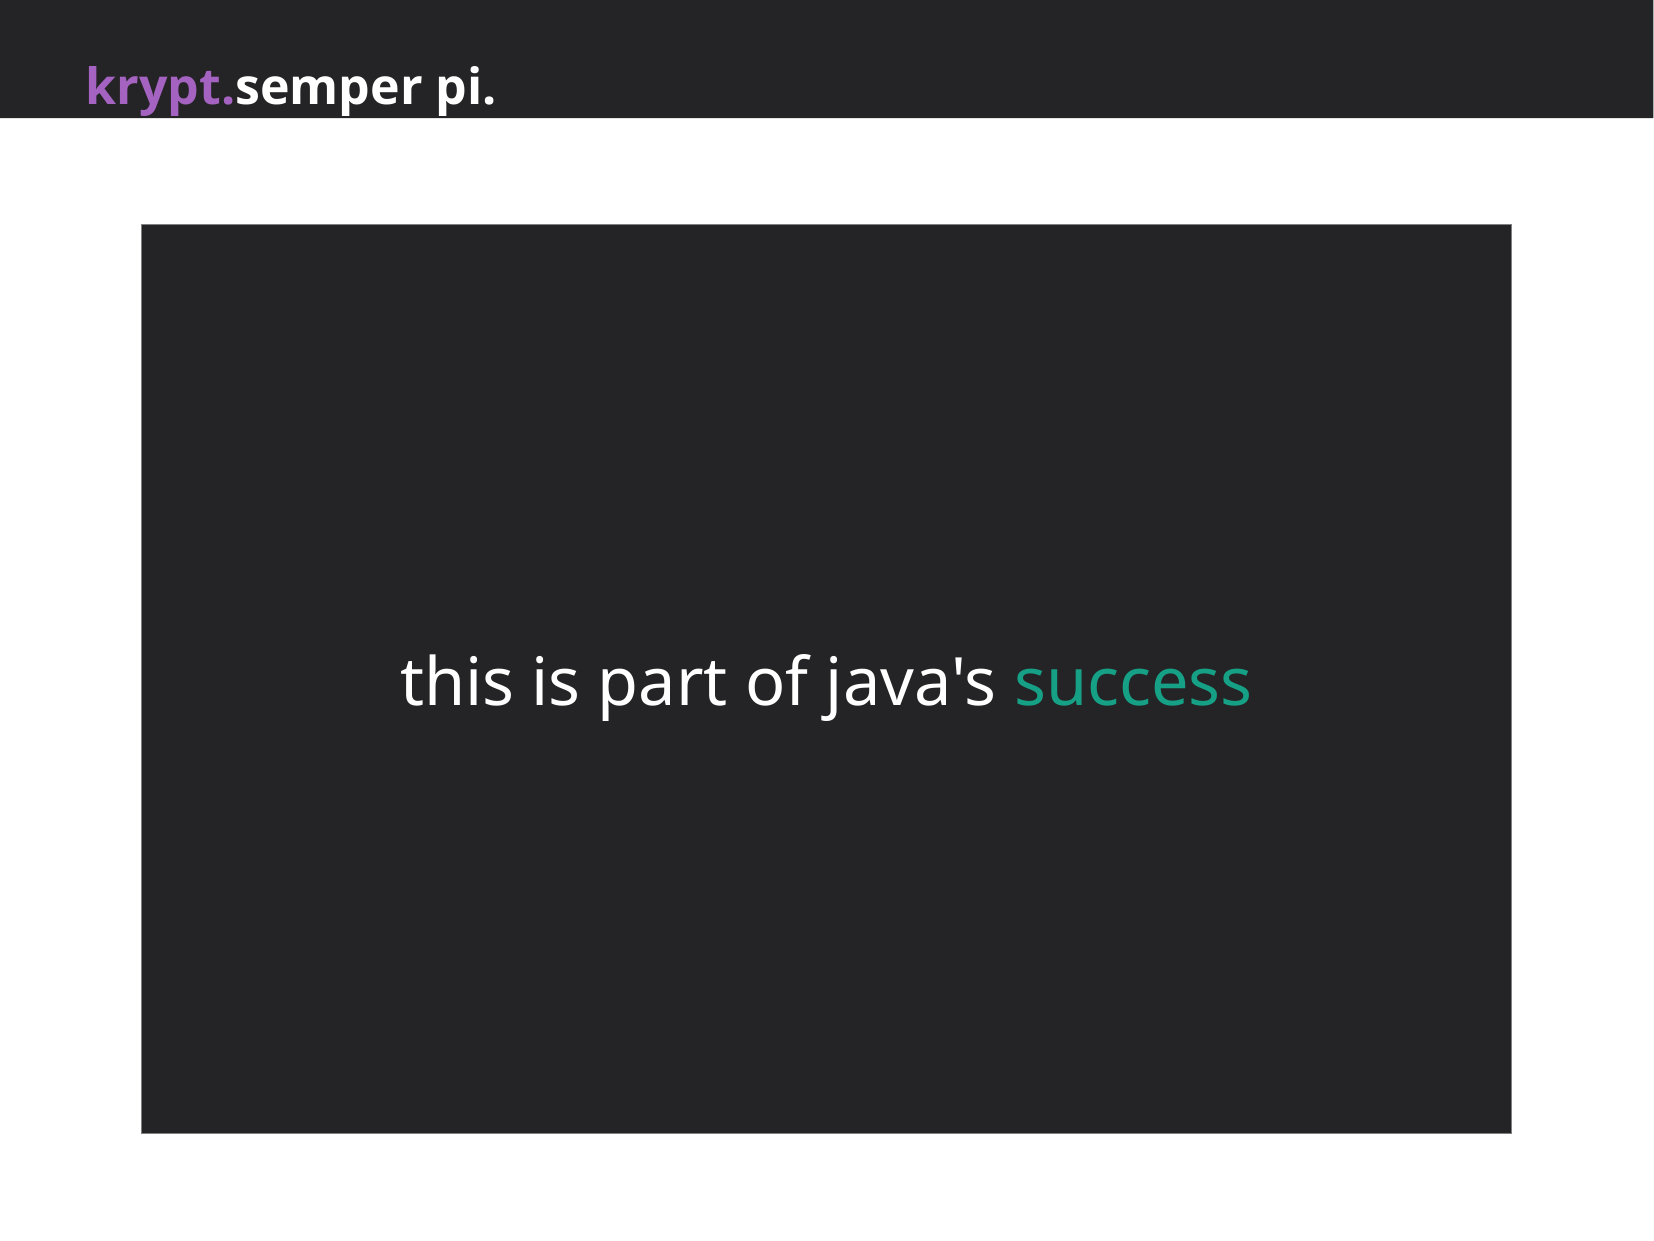

krypt.semper pi.
this is part of java's success
krypt first of all is a framework